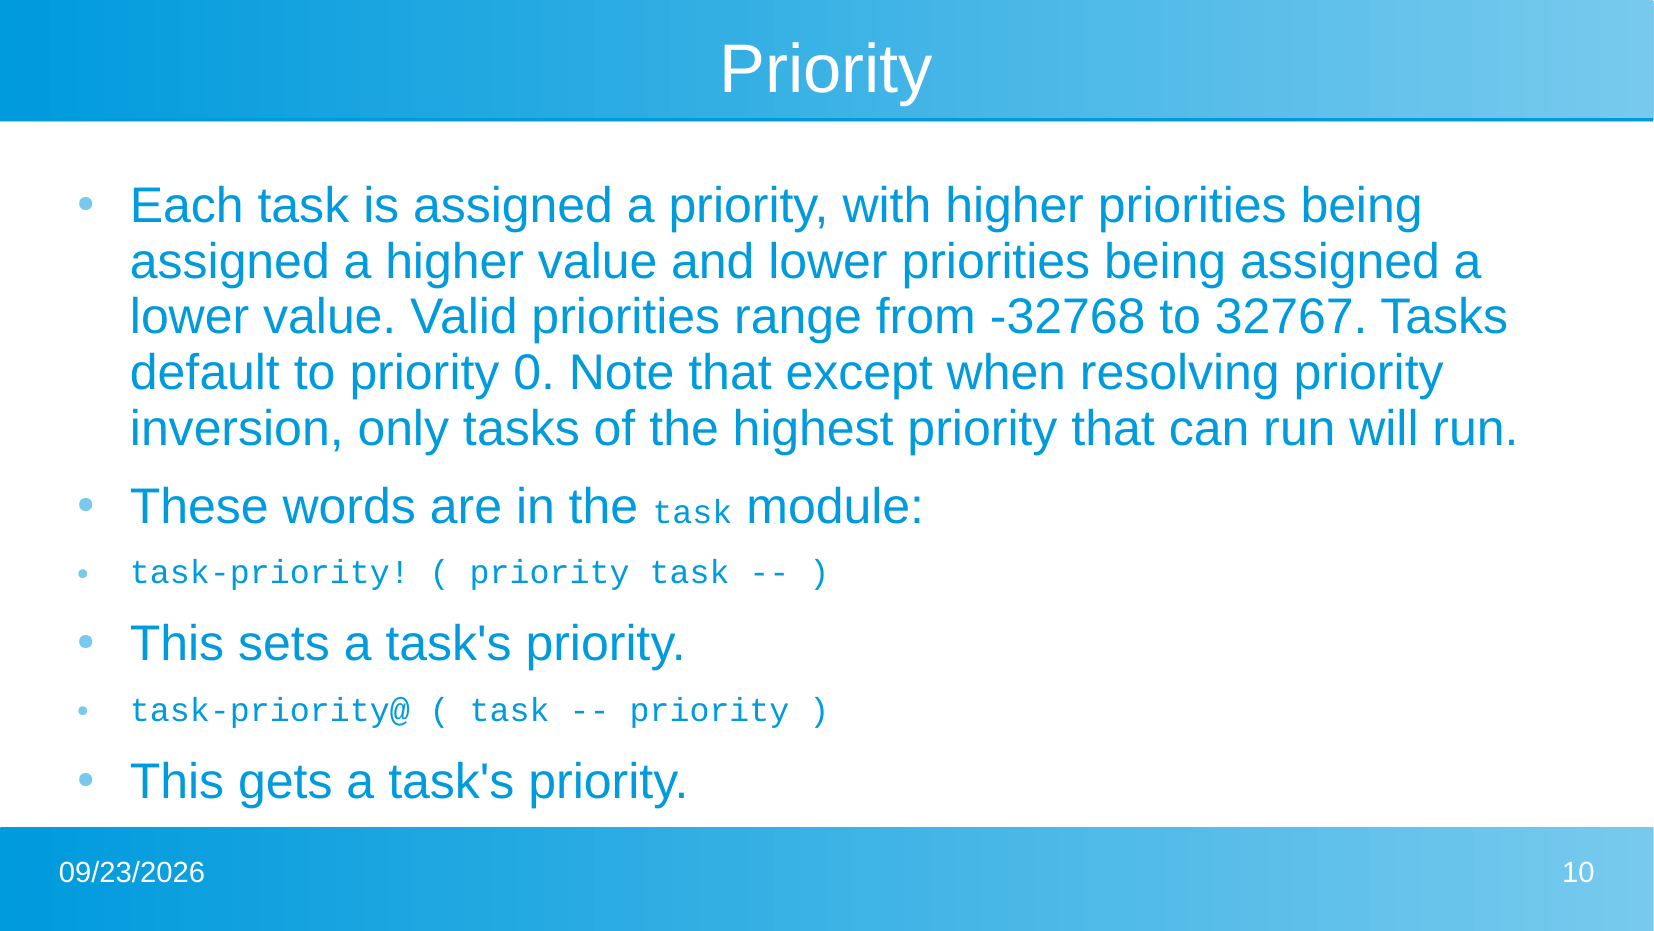

# Priority
Each task is assigned a priority, with higher priorities being assigned a higher value and lower priorities being assigned a lower value. Valid priorities range from -32768 to 32767. Tasks default to priority 0. Note that except when resolving priority inversion, only tasks of the highest priority that can run will run.
These words are in the task module:
task-priority! ( priority task -- )
This sets a task's priority.
task-priority@ ( task -- priority )
This gets a task's priority.
10